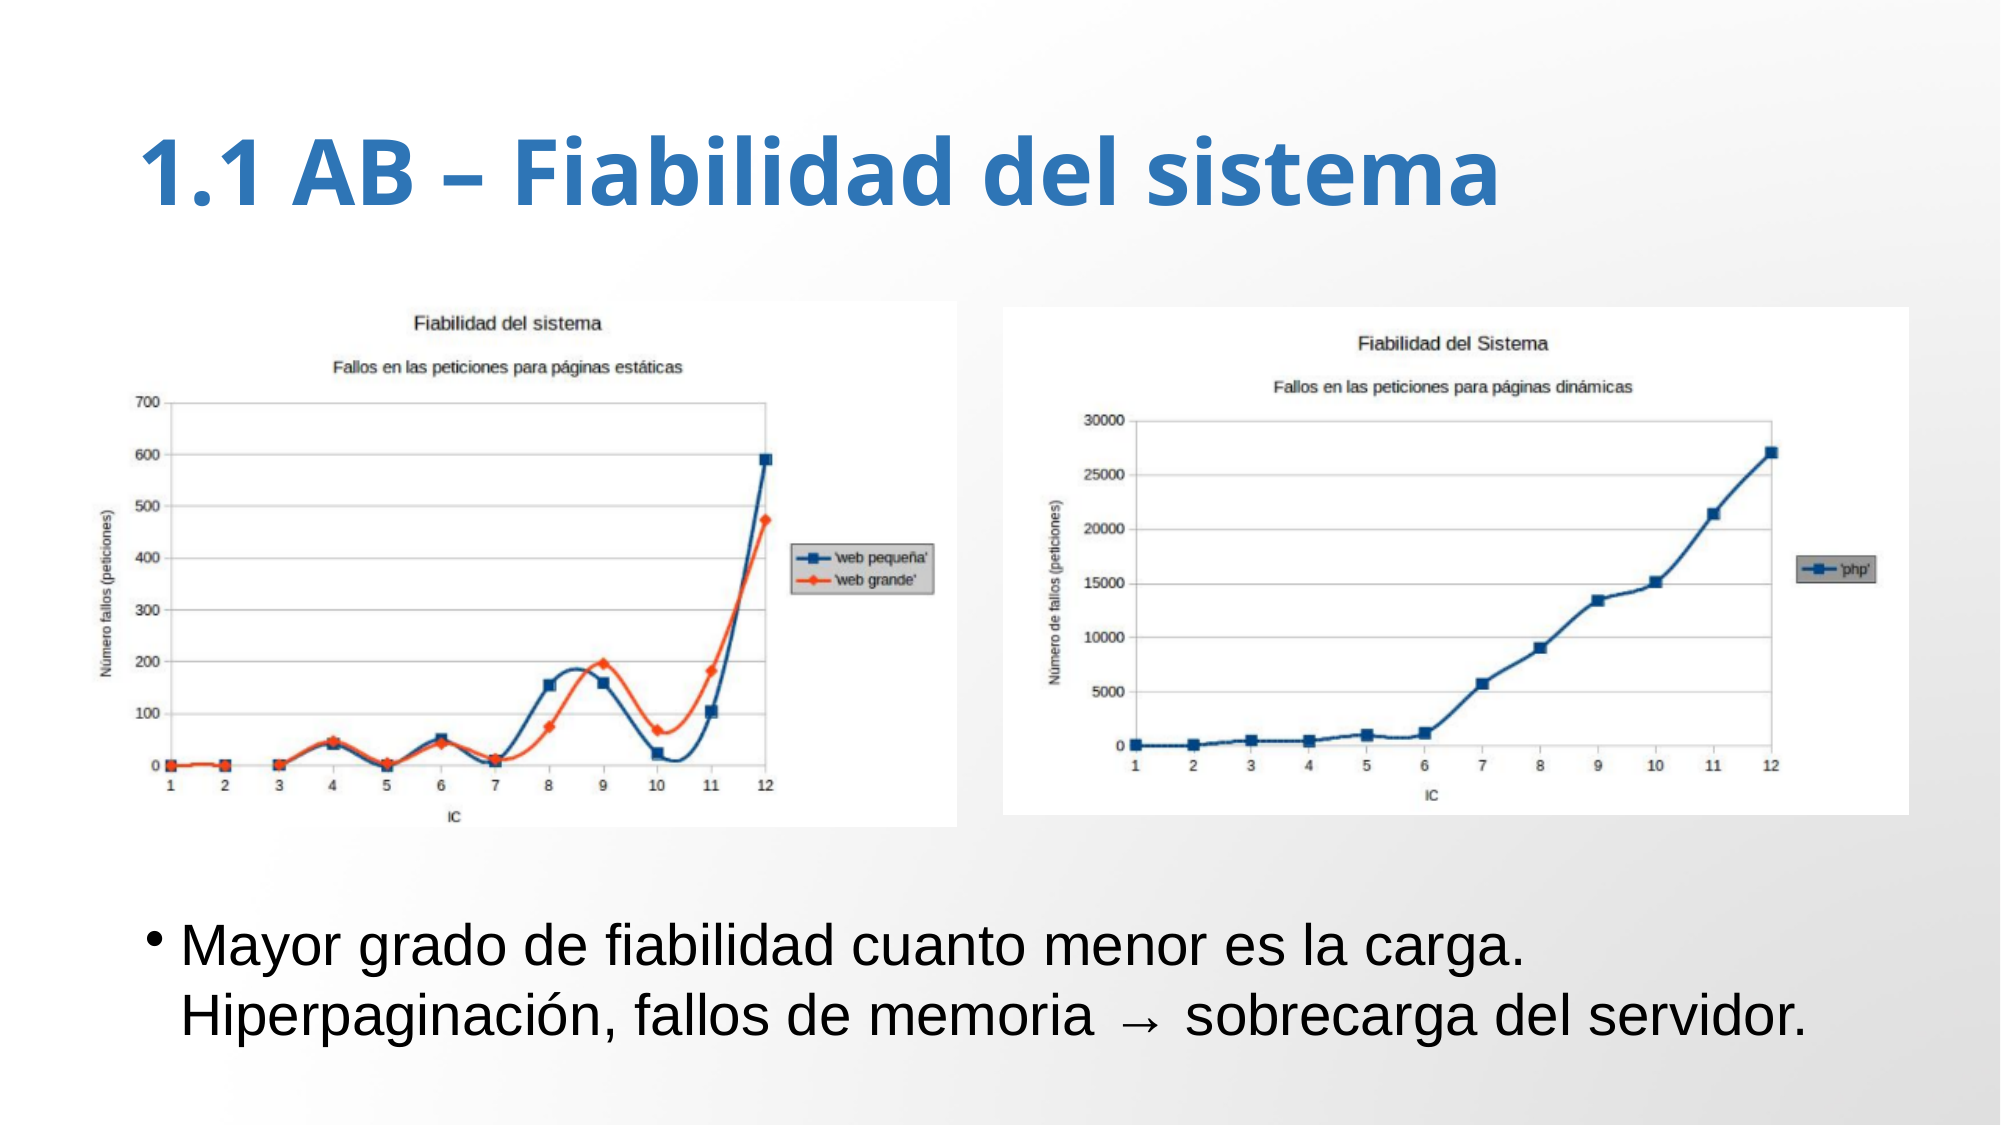

1.1 AB – Fiabilidad del sistema
Mayor grado de fiabilidad cuanto menor es la carga. Hiperpaginación, fallos de memoria → sobrecarga del servidor.